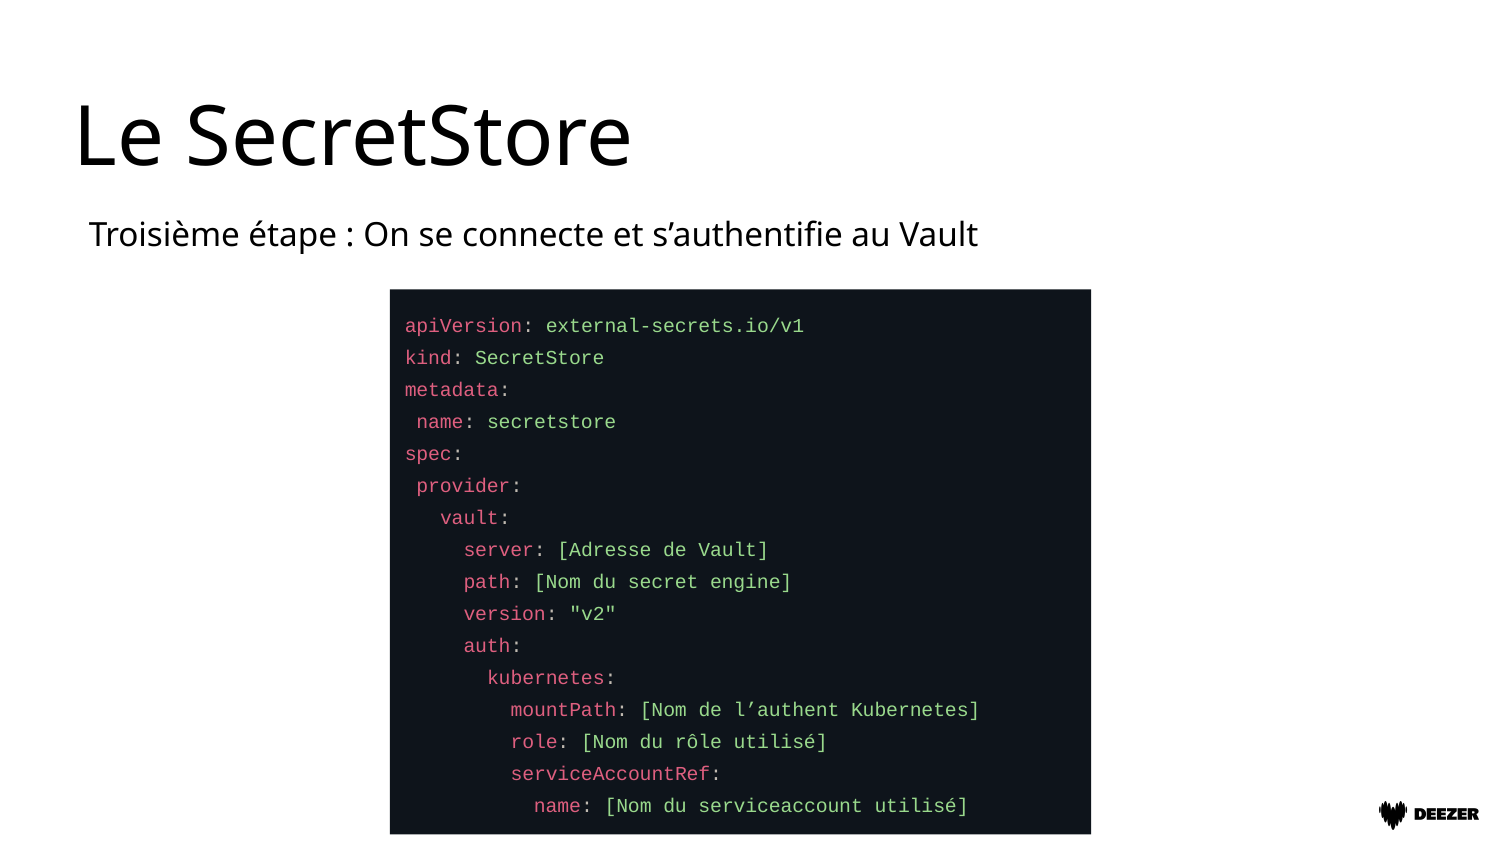

# Le SecretStore
Troisième étape : On se connecte et s’authentifie au Vault
apiVersion: external-secrets.io/v1
kind: SecretStore
metadata:
 name: secretstore
spec:
 provider:
 vault:
 server: [Adresse de Vault]
 path: [Nom du secret engine]
 version: "v2"
 auth:
 kubernetes:
 mountPath: [Nom de l’authent Kubernetes]
 role: [Nom du rôle utilisé]
 serviceAccountRef:
 name: [Nom du serviceaccount utilisé]